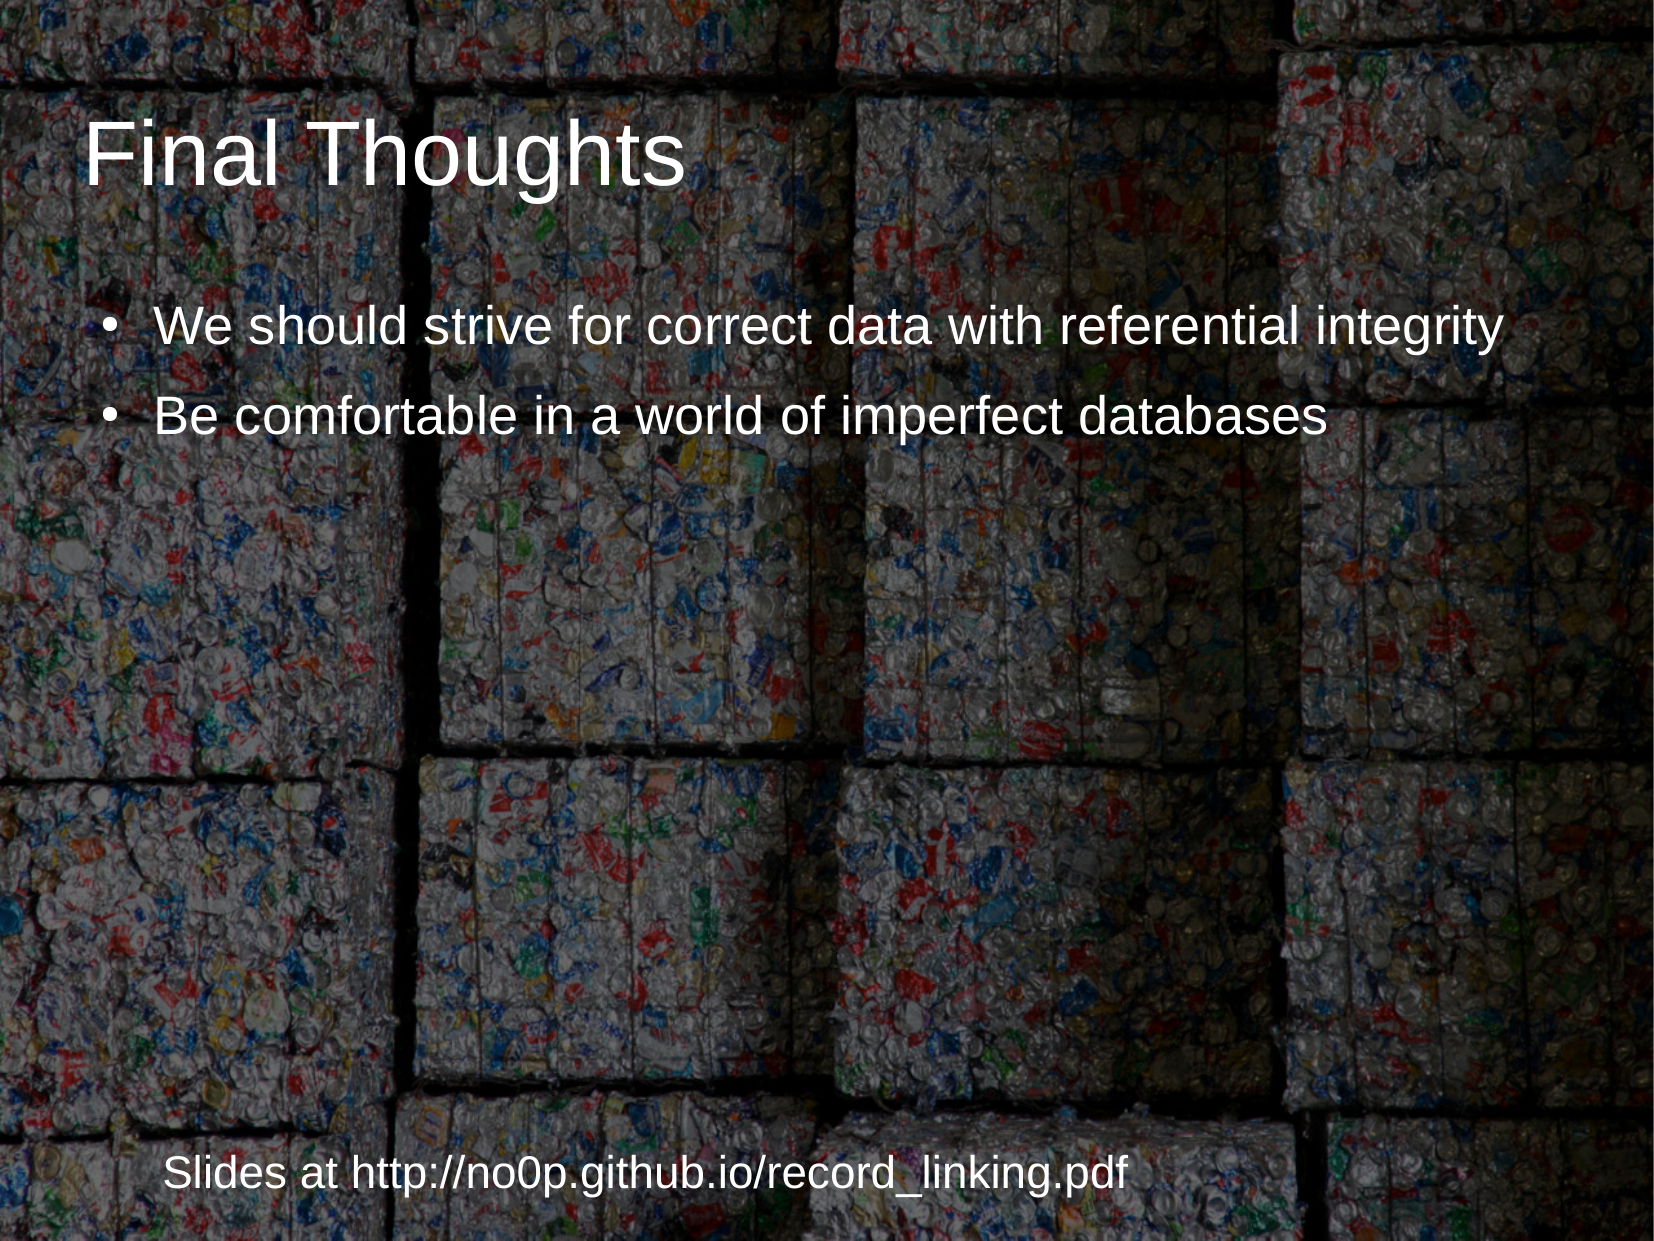

# Final Thoughts
We should strive for correct data with referential integrity
Be comfortable in a world of imperfect databases
Slides at http://no0p.github.io/record_linking.pdf